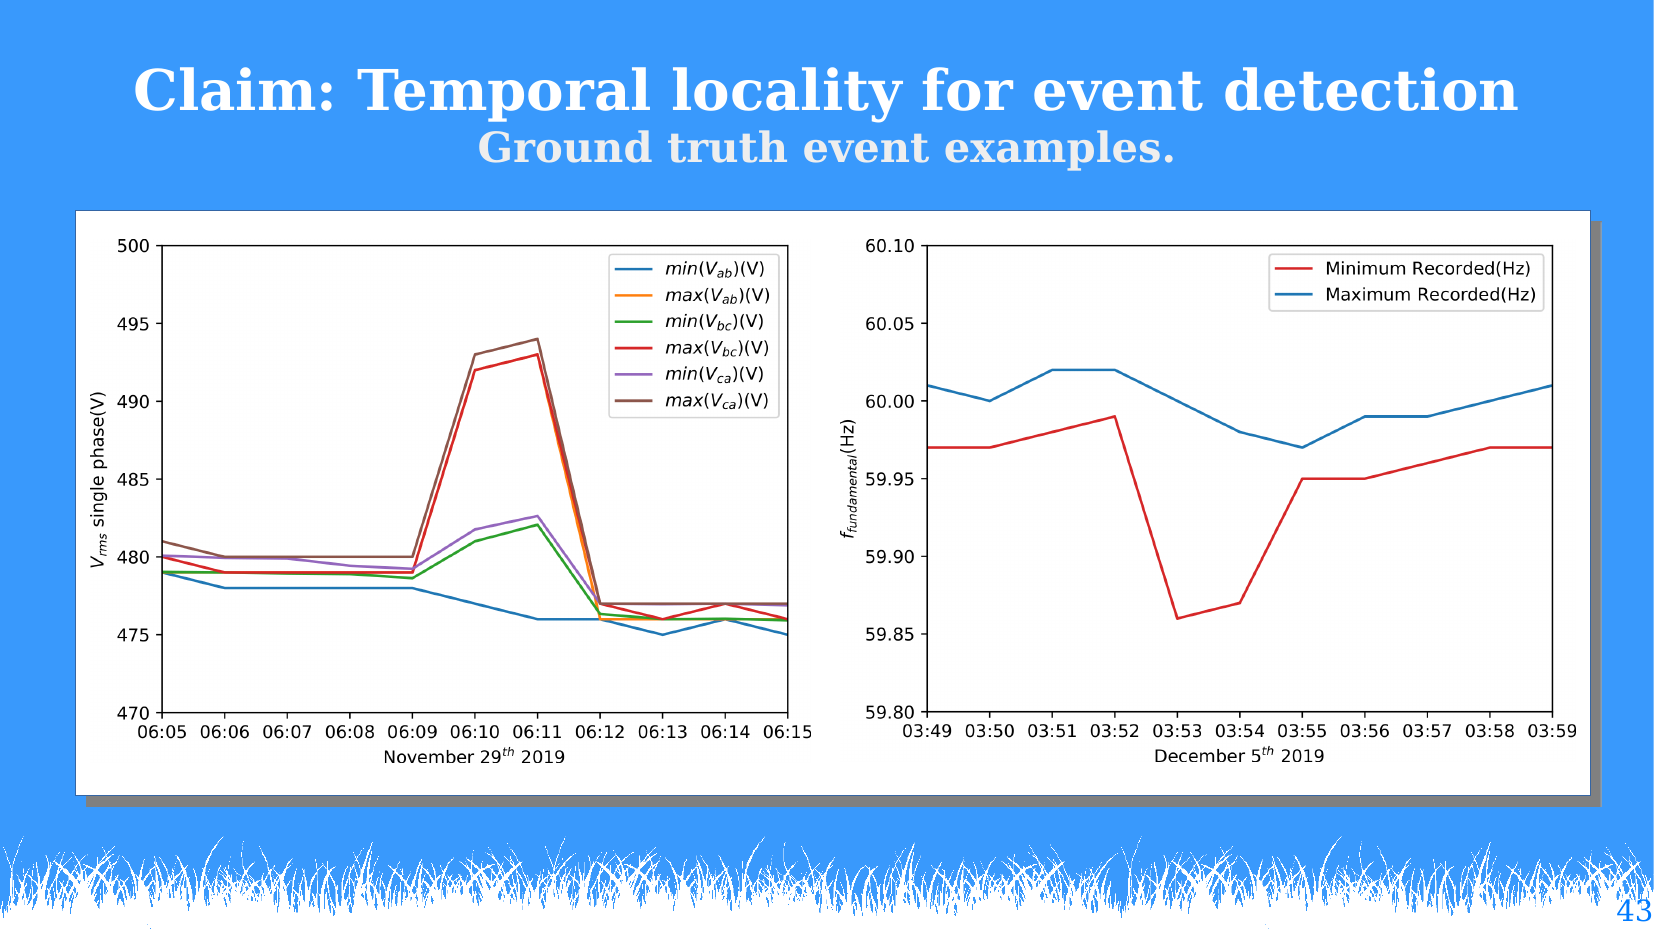

Claim: Temporal locality for event detection
Ground truth event examples.
#
43